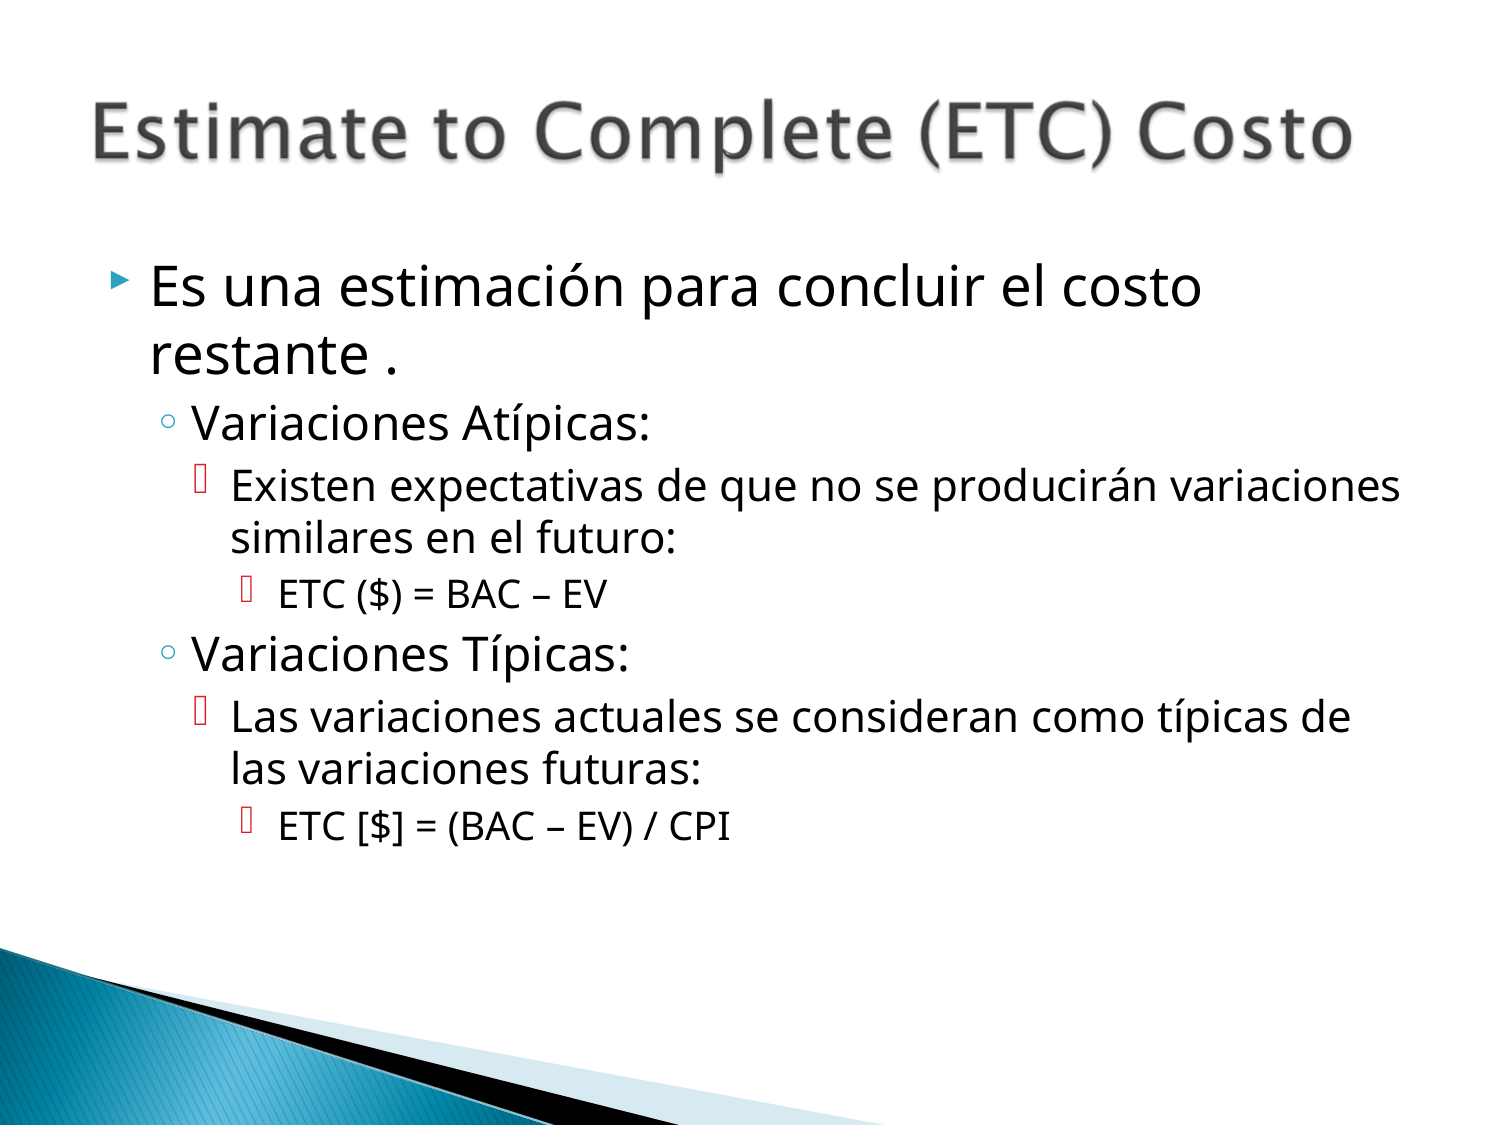

# Es una estimación para concluir el costo restante .
Variaciones Atípicas:
Existen expectativas de que no se producirán variaciones similares en el futuro:
ETC ($) = BAC – EV
Variaciones Típicas:
Las variaciones actuales se consideran como típicas de las variaciones futuras:
ETC [$] = (BAC – EV) / CPI